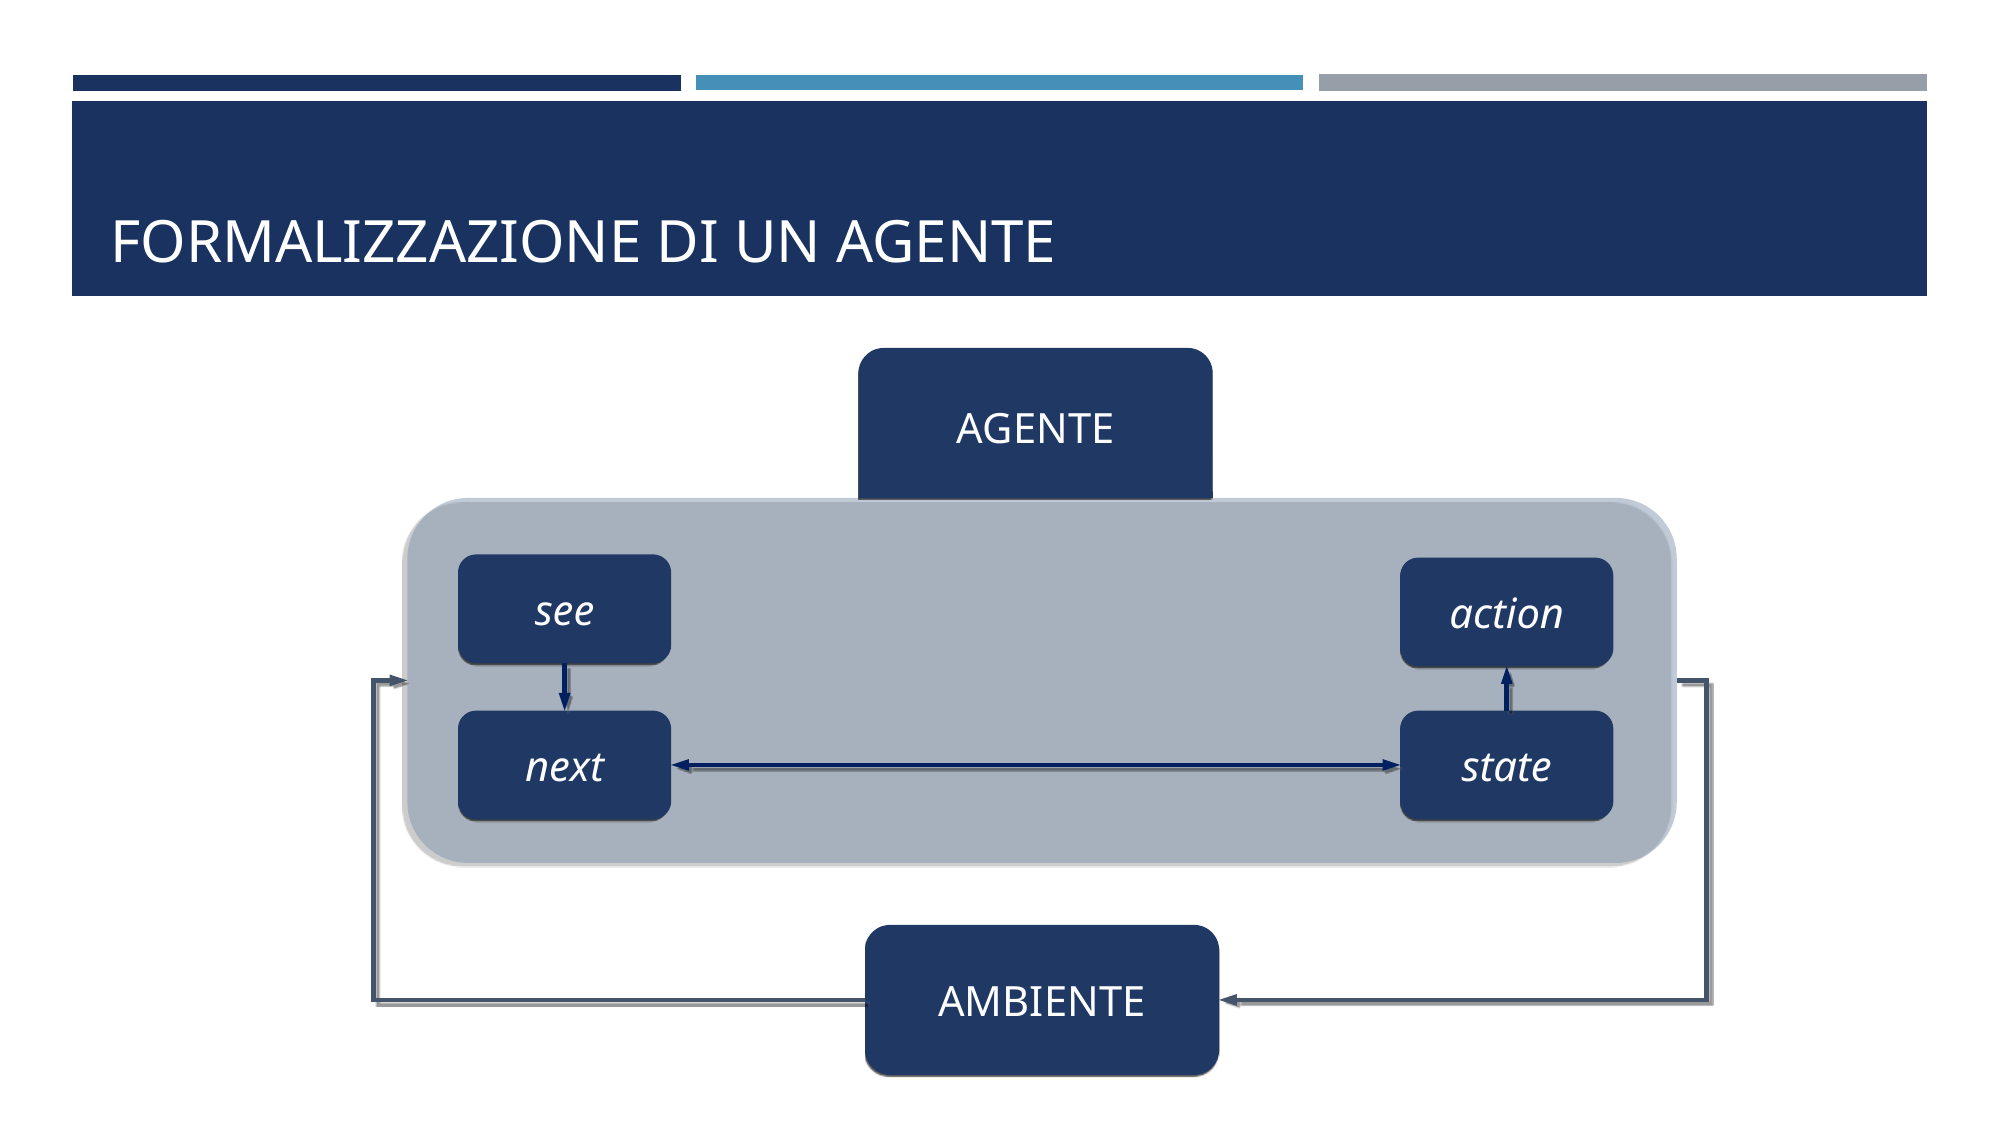

# Formalizzazione di un agente
AGENTE
see
action
next
state
AMBIENTE